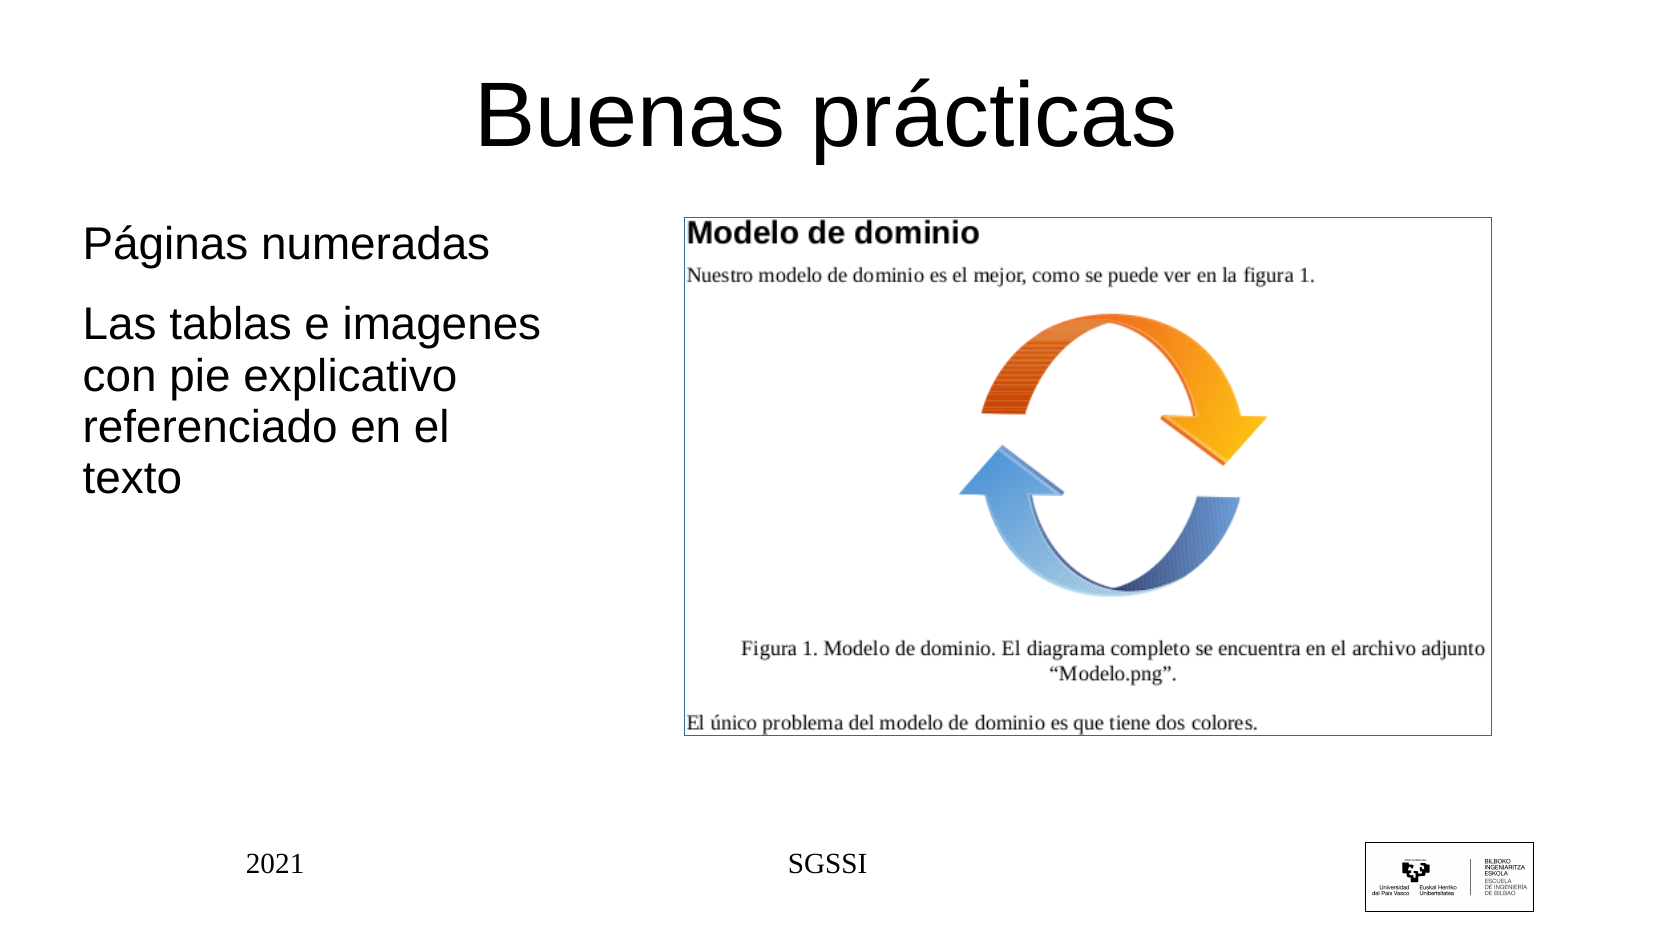

# Buenas prácticas
Páginas numeradas
Las tablas e imagenes con pie explicativo referenciado en el texto